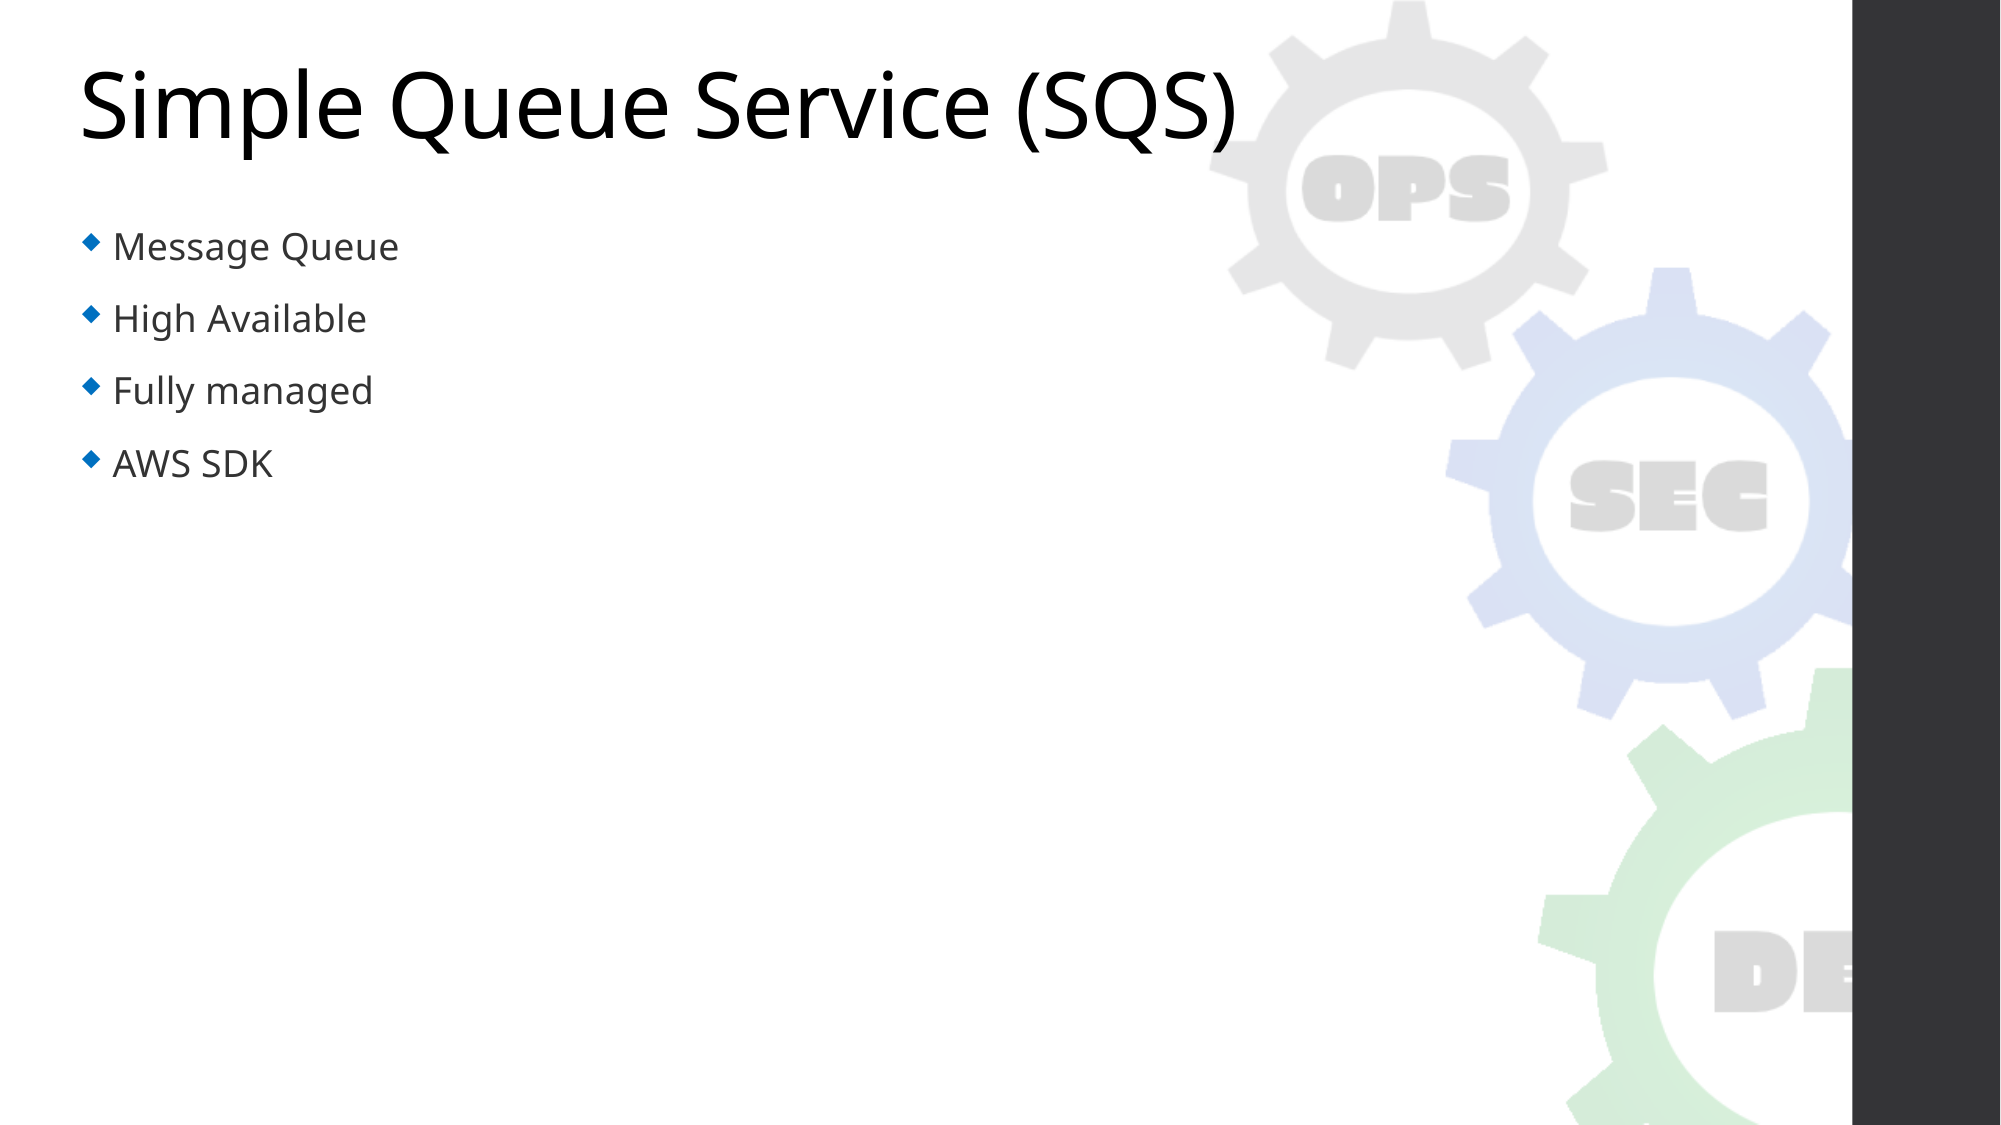

# Simple Queue Service (SQS)
Message Queue
High Available
Fully managed
AWS SDK